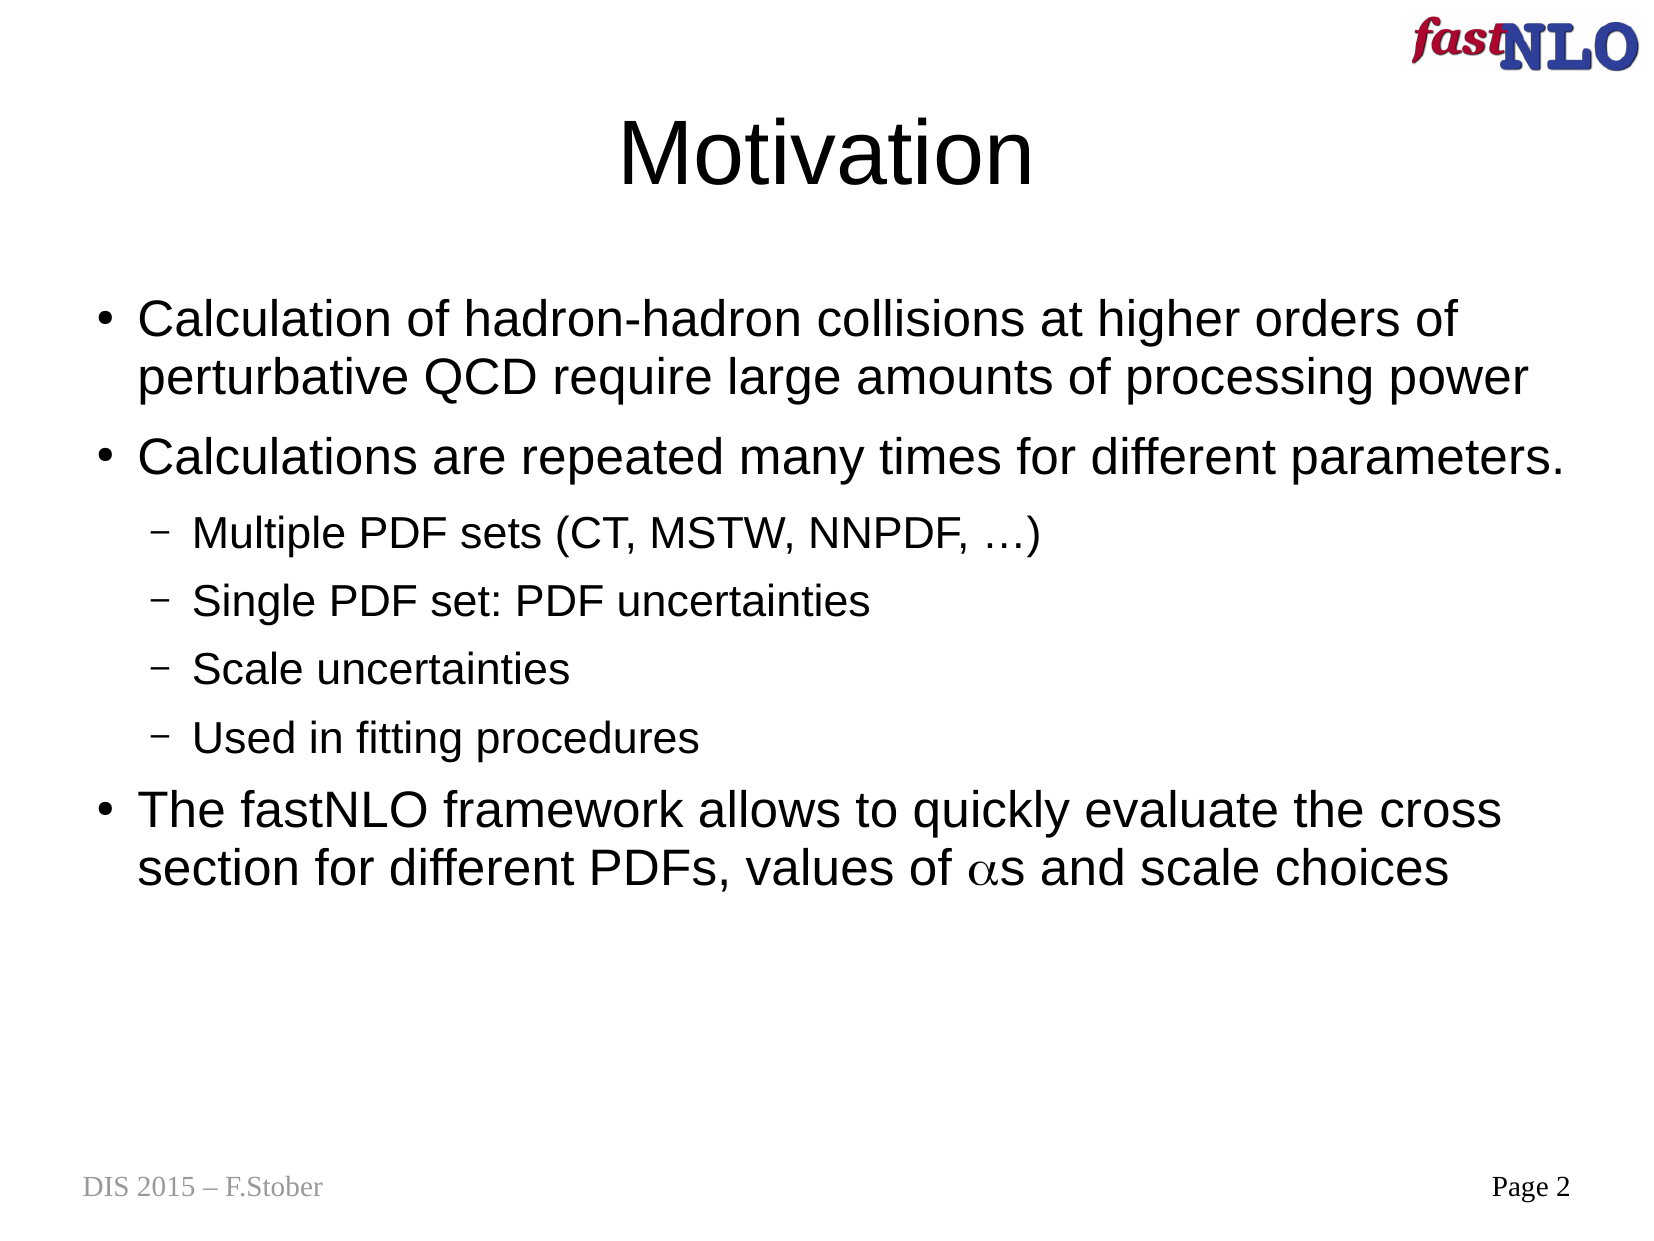

# Motivation
Calculation of hadron-hadron collisions at higher orders of perturbative QCD require large amounts of processing power
Calculations are repeated many times for different parameters.
Multiple PDF sets (CT, MSTW, NNPDF, …)
Single PDF set: PDF uncertainties
Scale uncertainties
Used in fitting procedures
The fastNLO framework allows to quickly evaluate the cross section for different PDFs, values of as and scale choices
2